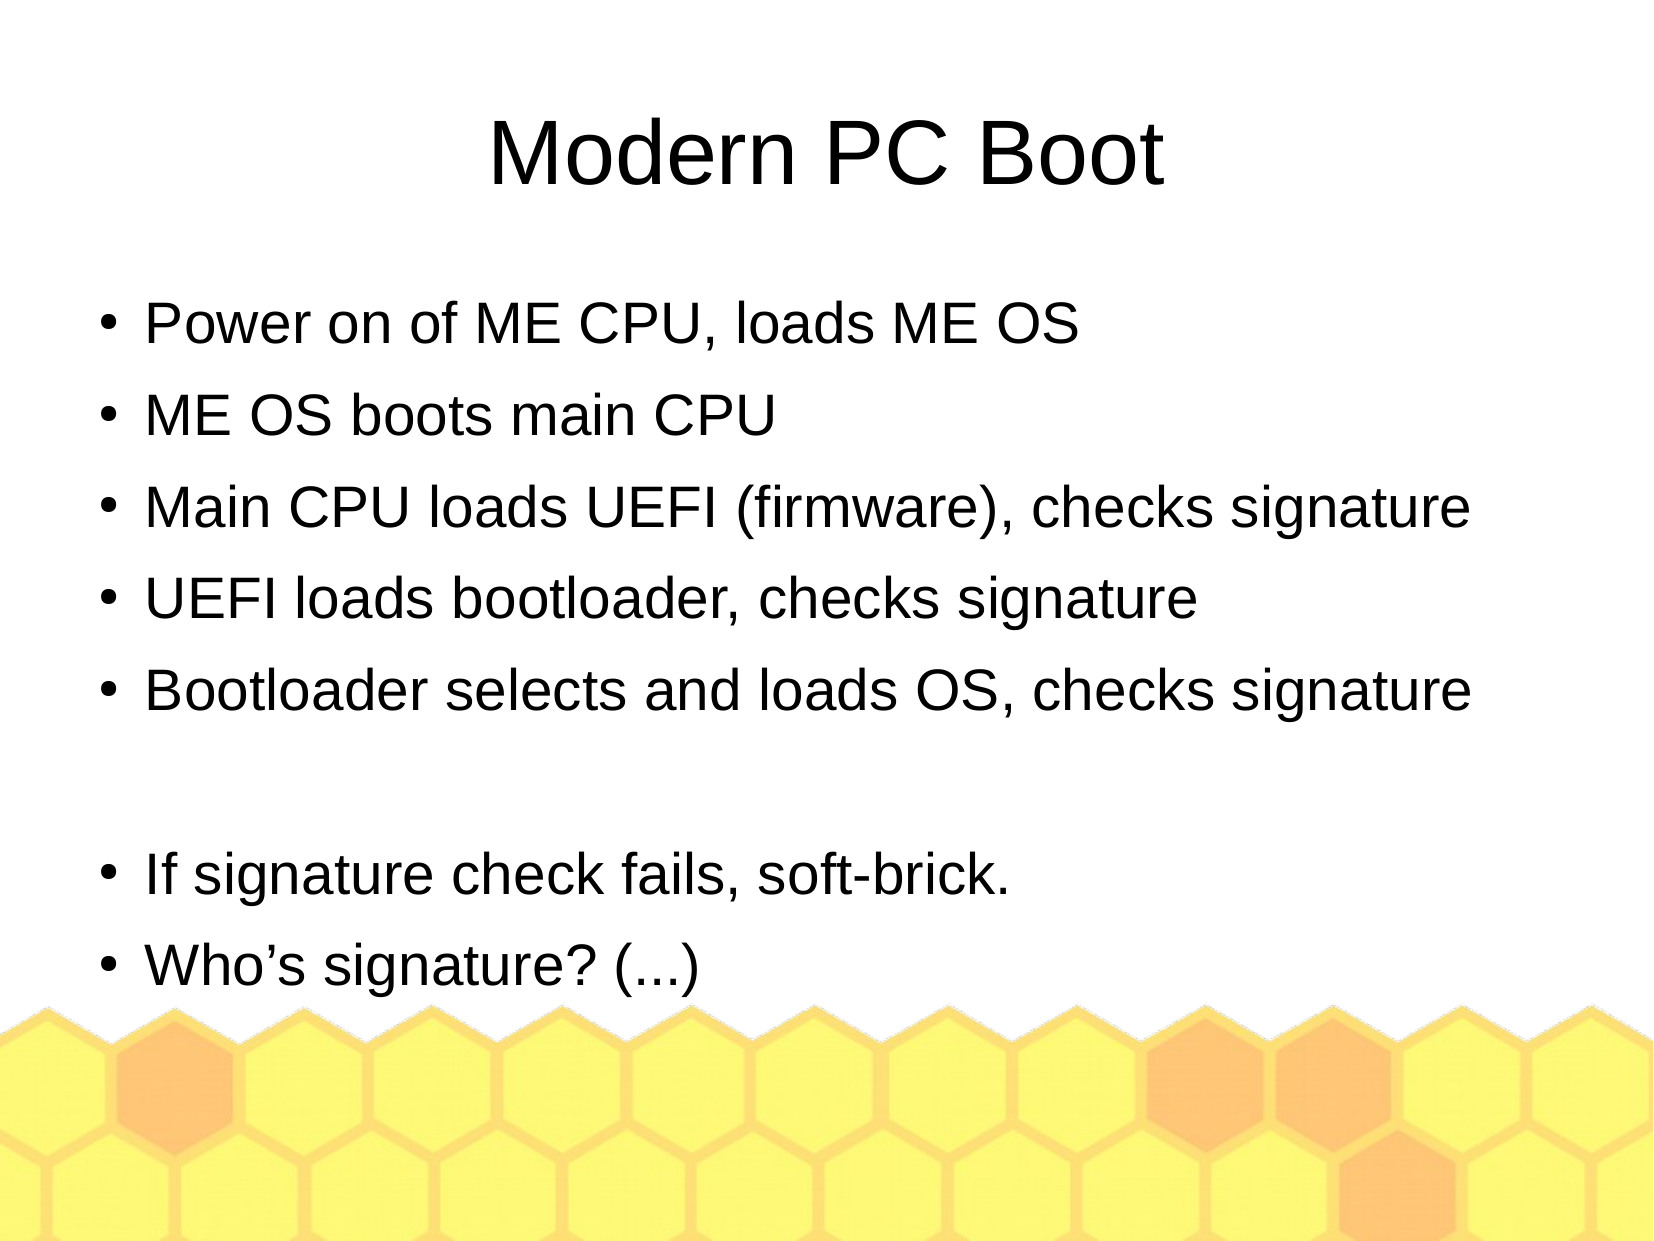

# Modern PC Boot
Power on of ME CPU, loads ME OS
ME OS boots main CPU
Main CPU loads UEFI (firmware), checks signature
UEFI loads bootloader, checks signature
Bootloader selects and loads OS, checks signature
If signature check fails, soft-brick.
Who’s signature? (...)